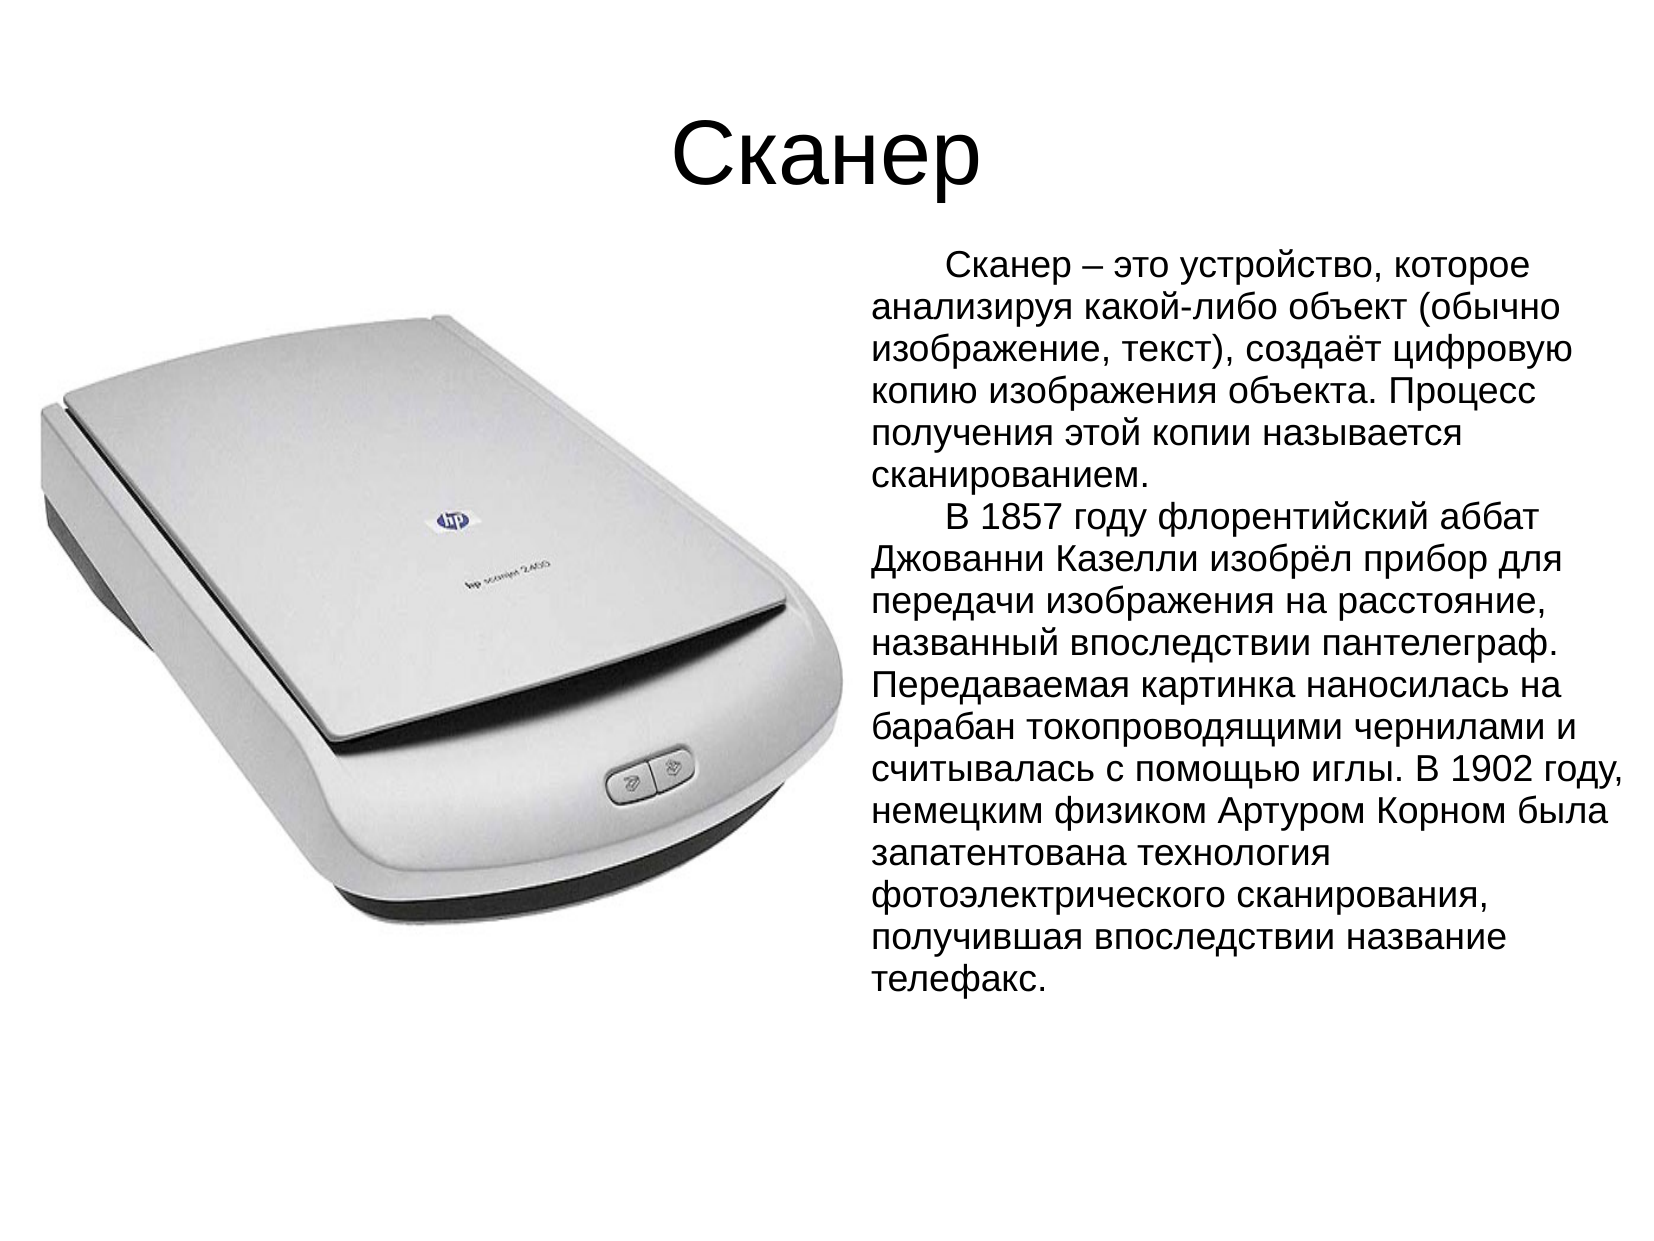

# Сканер
	Сканер – это устройство, которое анализируя какой-либо объект (обычно изображение, текст), создаёт цифровую копию изображения объекта. Процесс получения этой копии называется сканированием.
	В 1857 году флорентийский аббат Джованни Казелли изобрёл прибор для передачи изображения на расстояние, названный впоследствии пантелеграф. Передаваемая картинка наносилась на барабан токопроводящими чернилами и считывалась с помощью иглы. В 1902 году, немецким физиком Артуром Корном была запатентована технология фотоэлектрического сканирования, получившая впоследствии название телефакс.